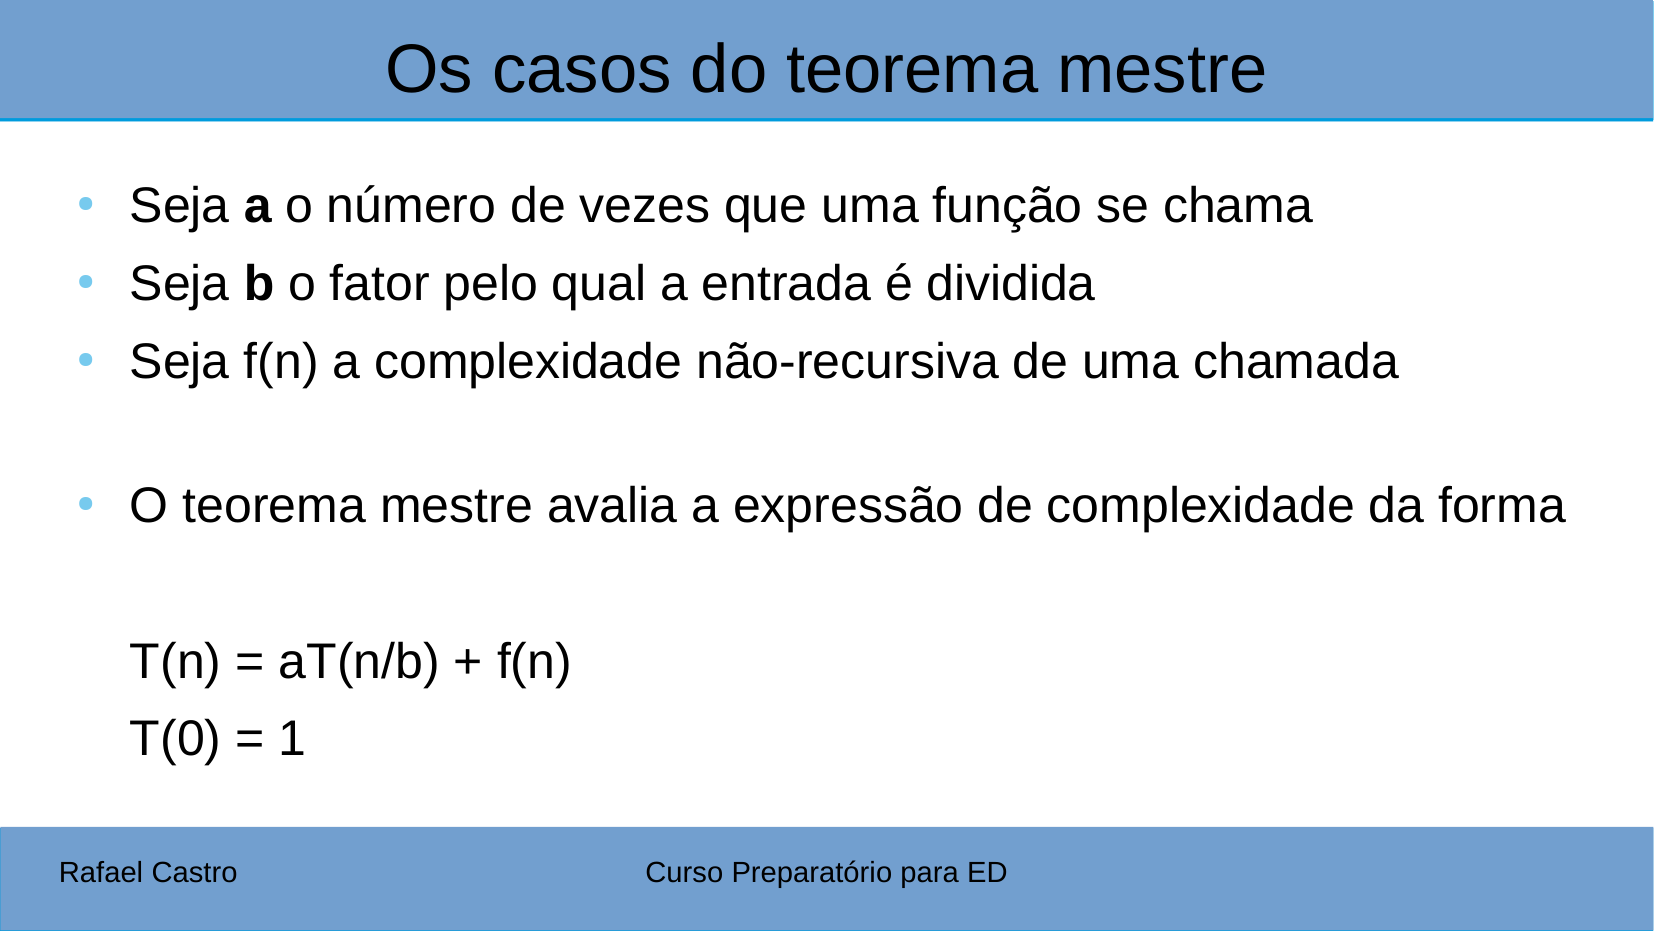

# Os casos do teorema mestre
Seja a o número de vezes que uma função se chama
Seja b o fator pelo qual a entrada é dividida
Seja f(n) a complexidade não-recursiva de uma chamada
O teorema mestre avalia a expressão de complexidade da forma
T(n) = aT(n/b) + f(n)
T(0) = 1
Curso Preparatório para ED